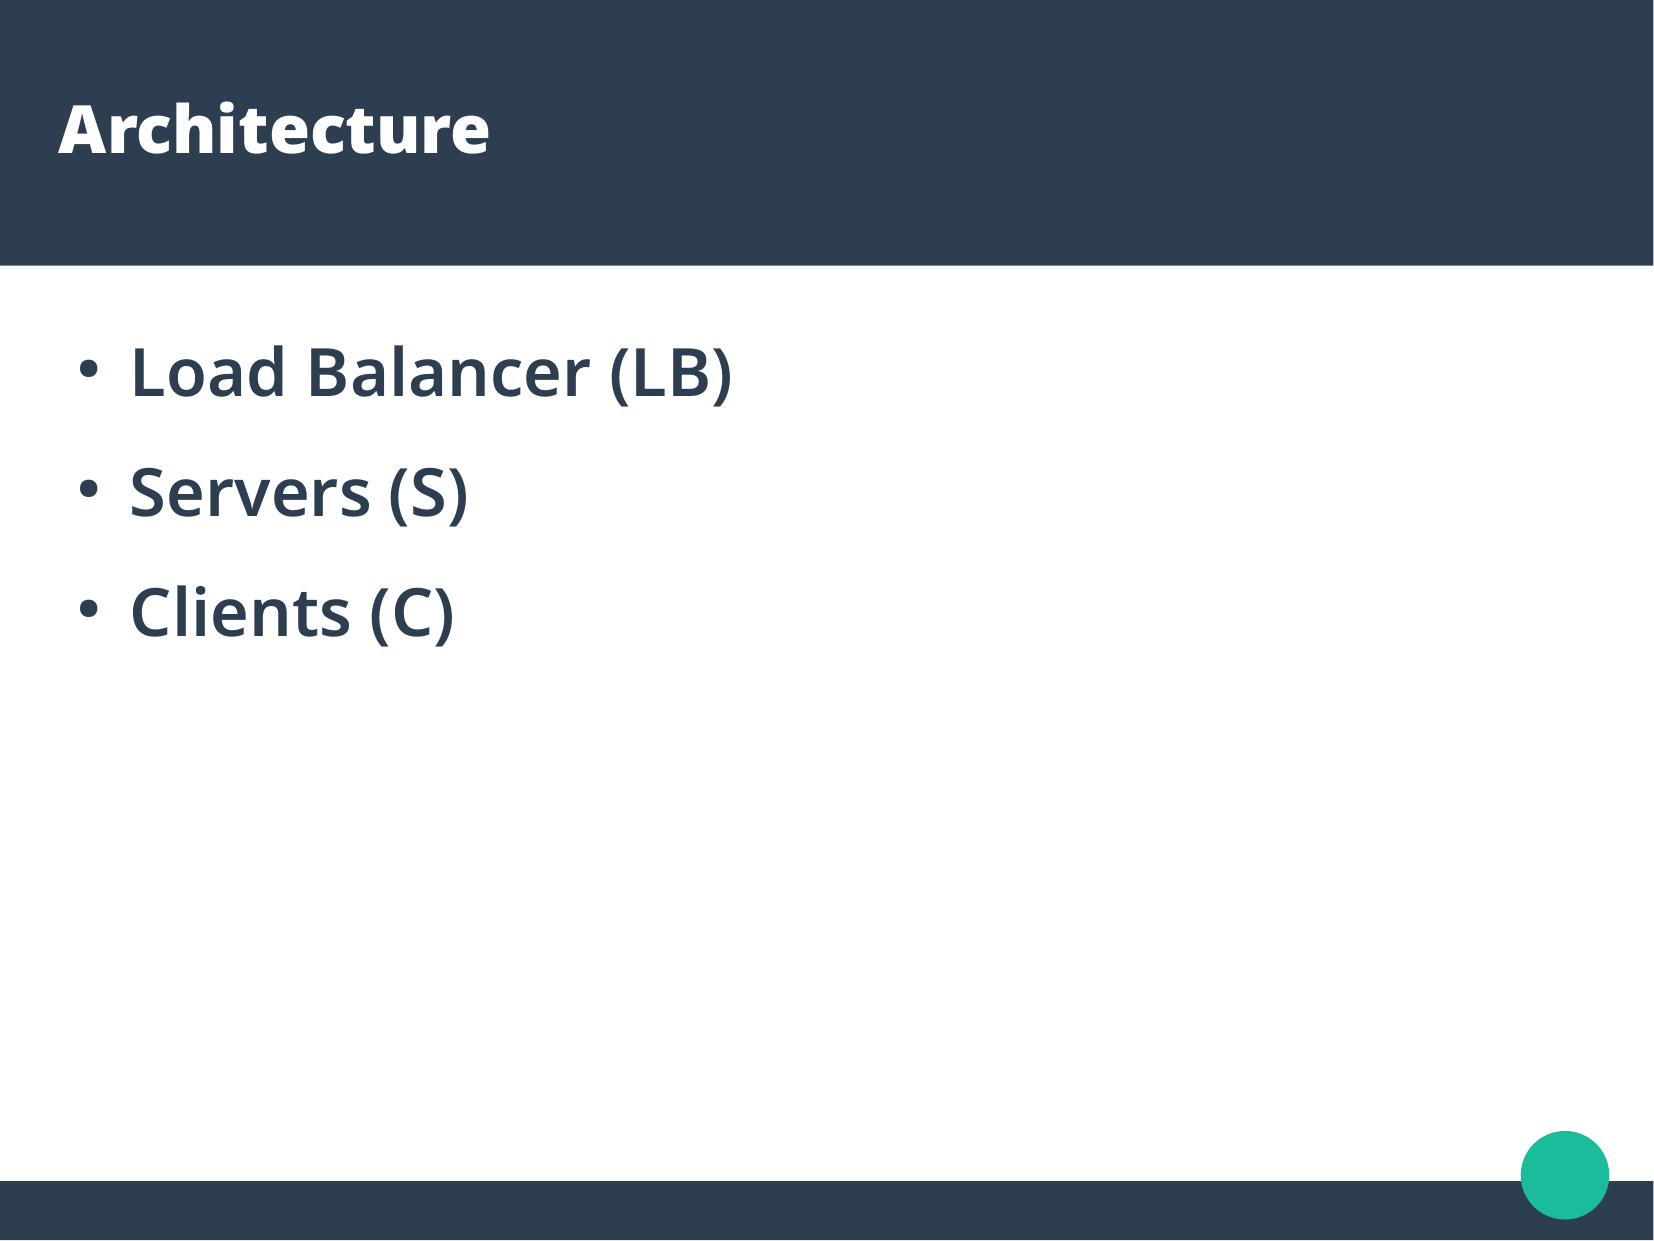

# Architecture
Load Balancer (LB)
Servers (S)
Clients (C)